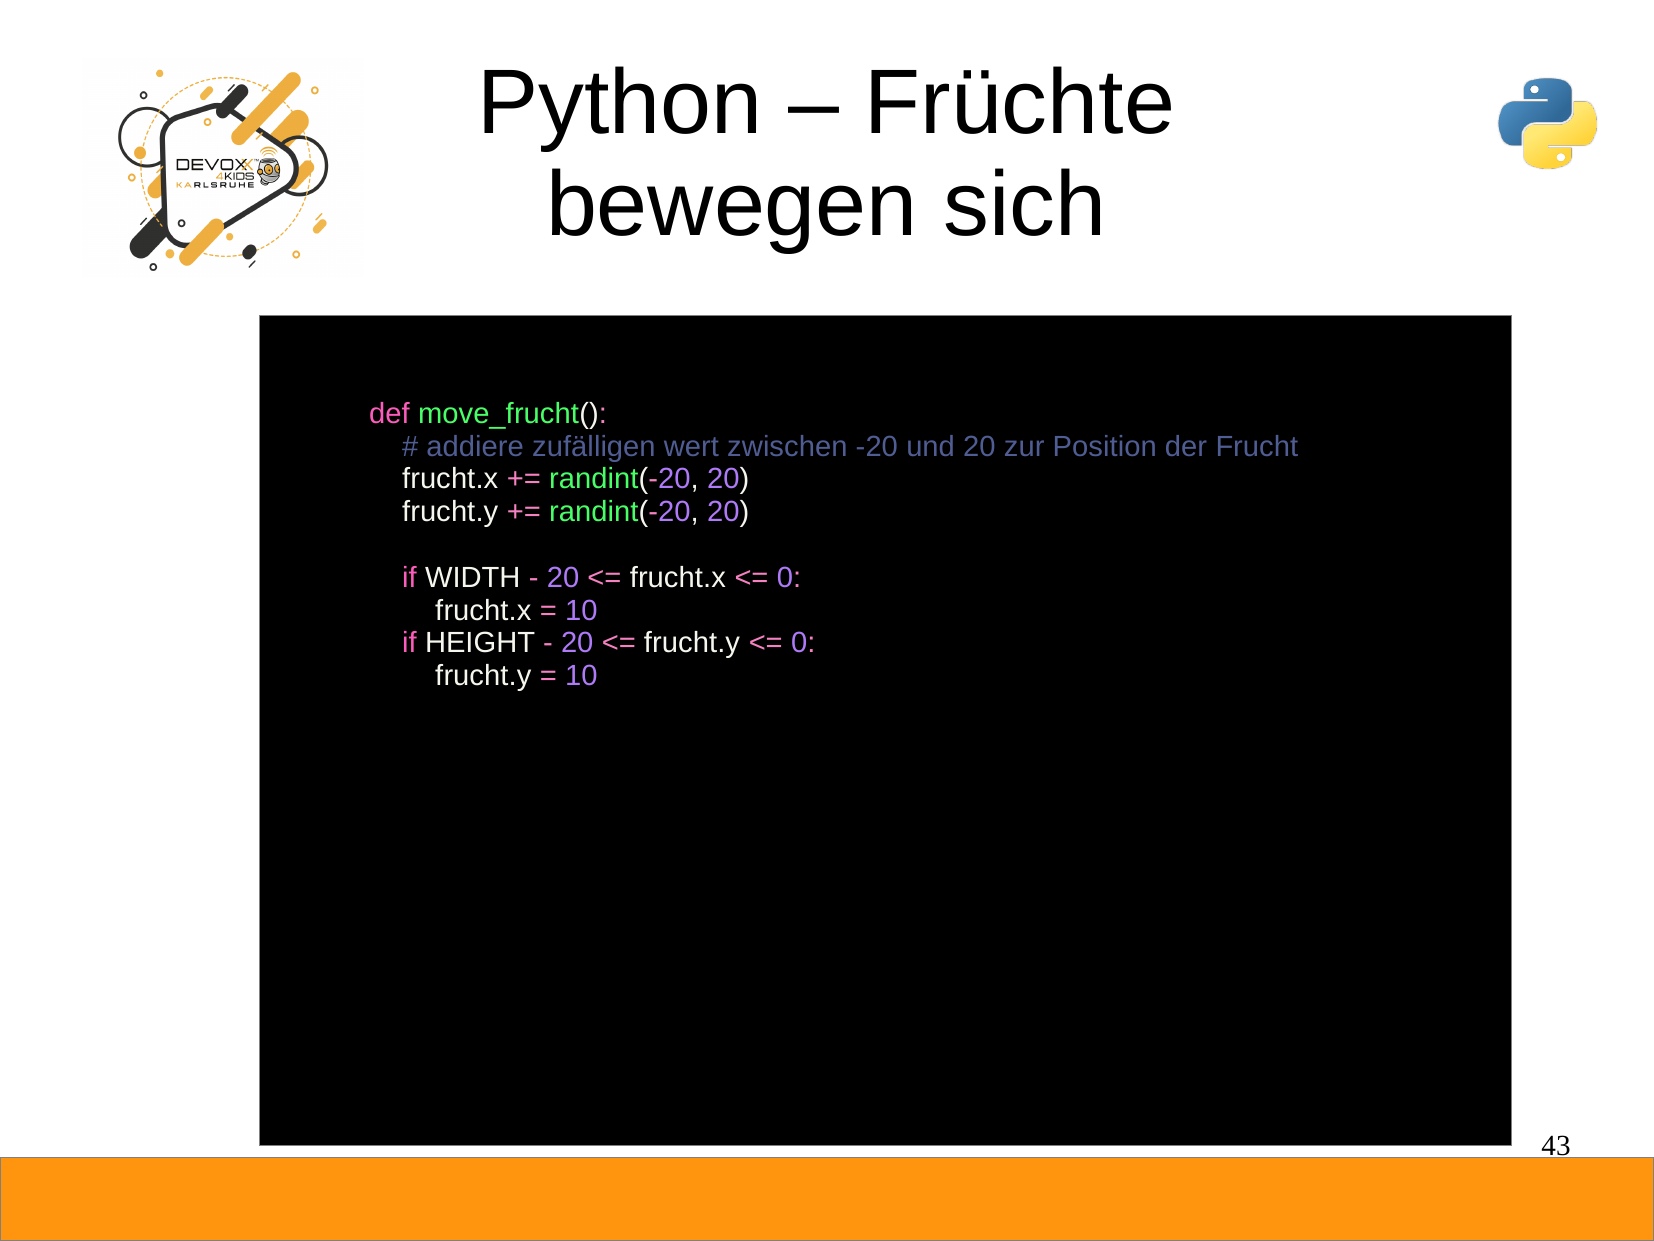

# Python – Früchte bewegen sich
def move_frucht():
 # addiere zufälligen wert zwischen -20 und 20 zur Position der Frucht
 frucht.x += randint(-20, 20)
 frucht.y += randint(-20, 20)
 if WIDTH - 20 <= frucht.x <= 0:
 frucht.x = 10
 if HEIGHT - 20 <= frucht.y <= 0:
 frucht.y = 10
43